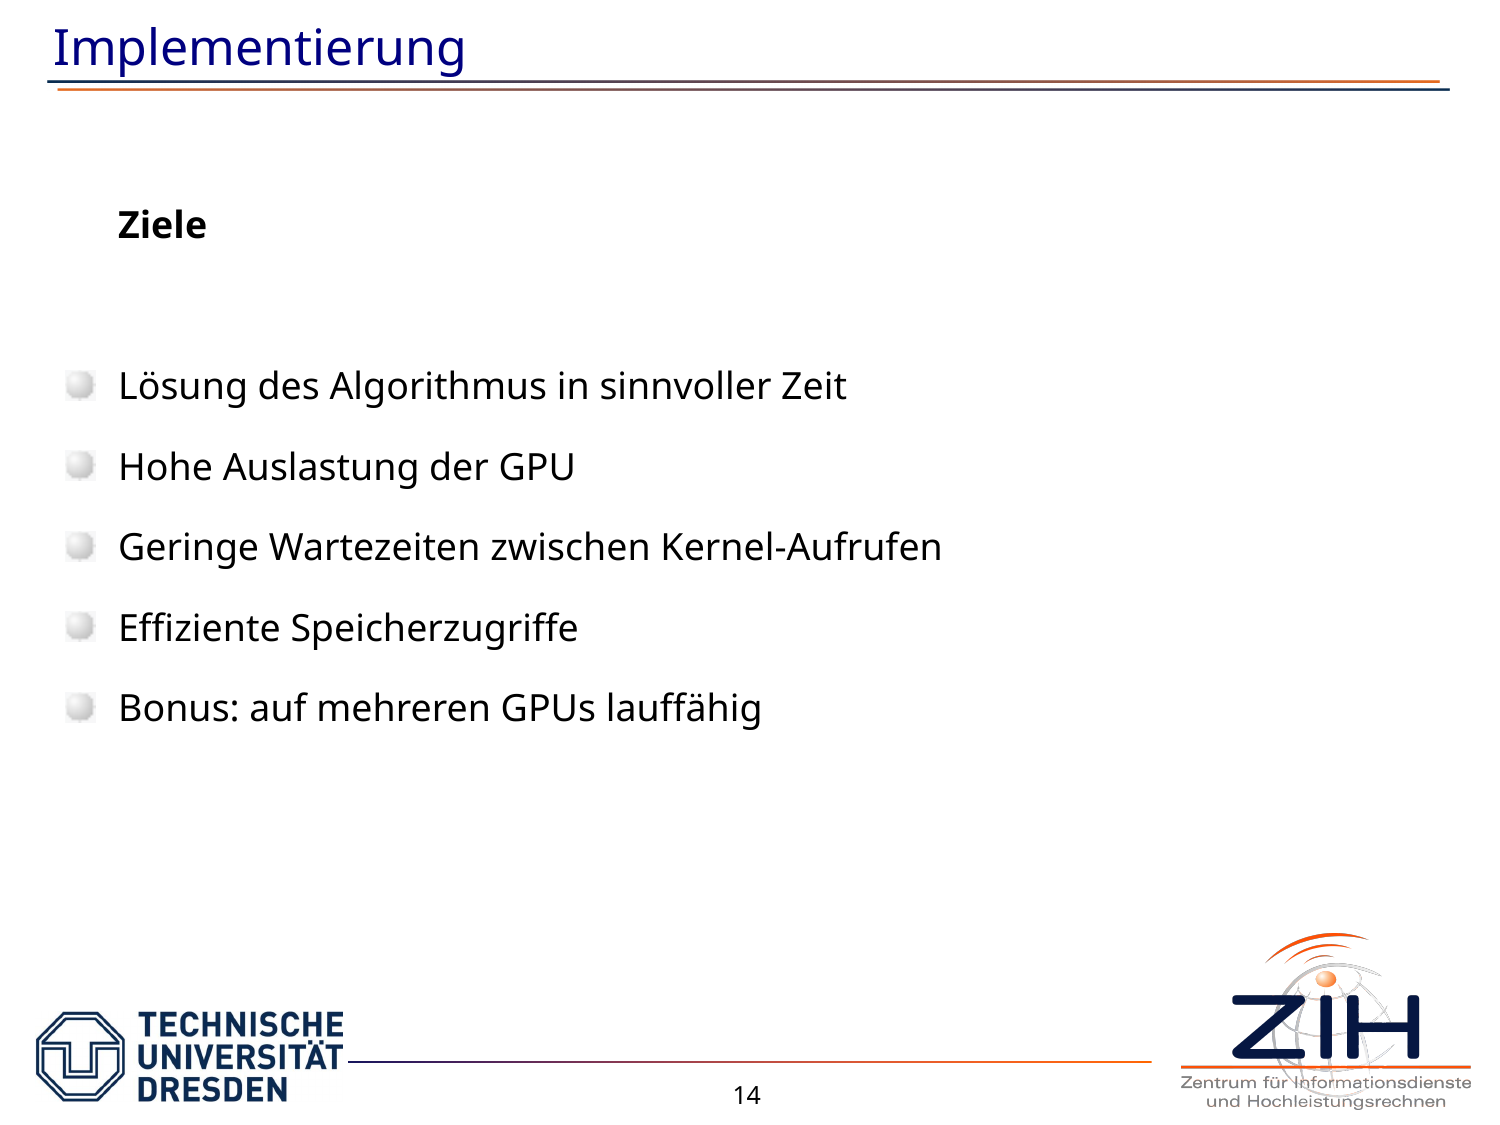

# Implementierung
Ziele
Lösung des Algorithmus in sinnvoller Zeit
Hohe Auslastung der GPU
Geringe Wartezeiten zwischen Kernel-Aufrufen
Effiziente Speicherzugriffe
Bonus: auf mehreren GPUs lauffähig
14